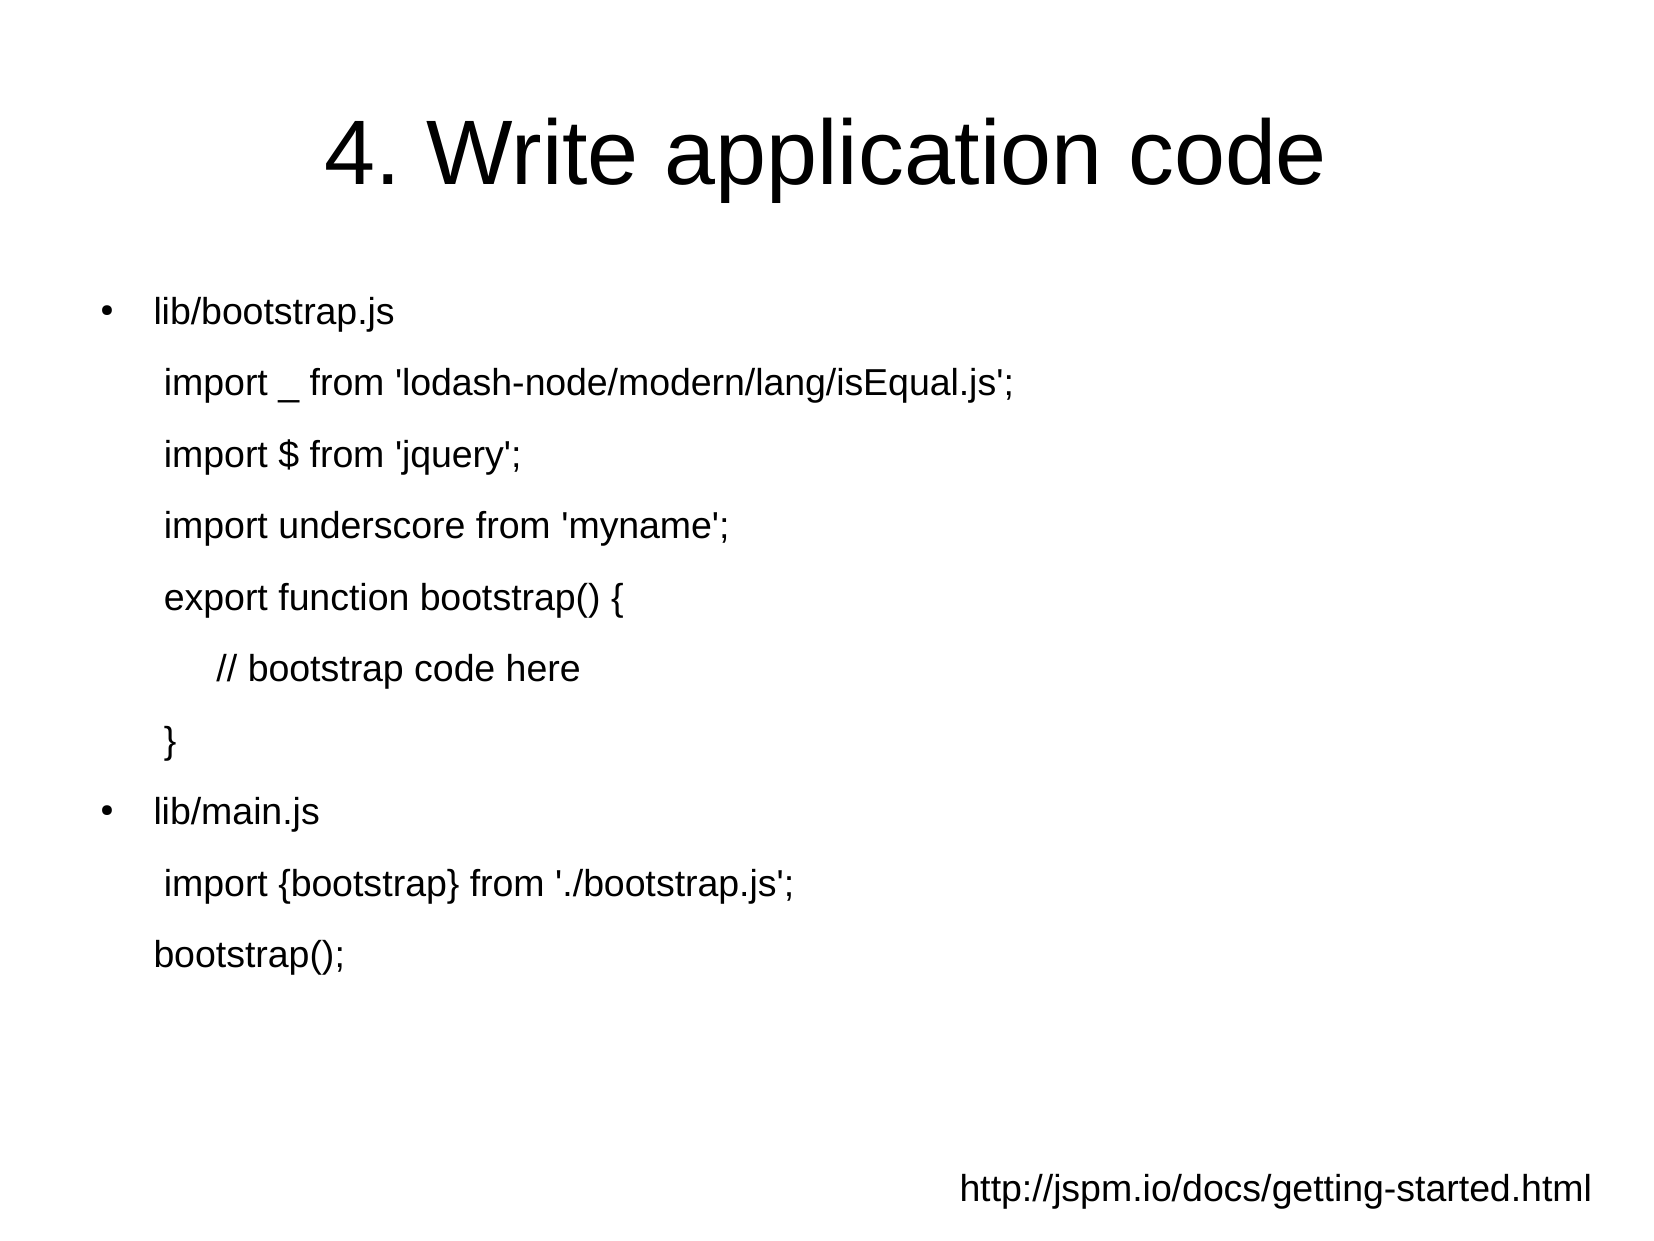

# 4. Write application code
lib/bootstrap.js
 import _ from 'lodash-node/modern/lang/isEqual.js';
 import $ from 'jquery';
 import underscore from 'myname';
 export function bootstrap() {
 // bootstrap code here
 }
lib/main.js
 import {bootstrap} from './bootstrap.js';
bootstrap();
http://jspm.io/docs/getting-started.html